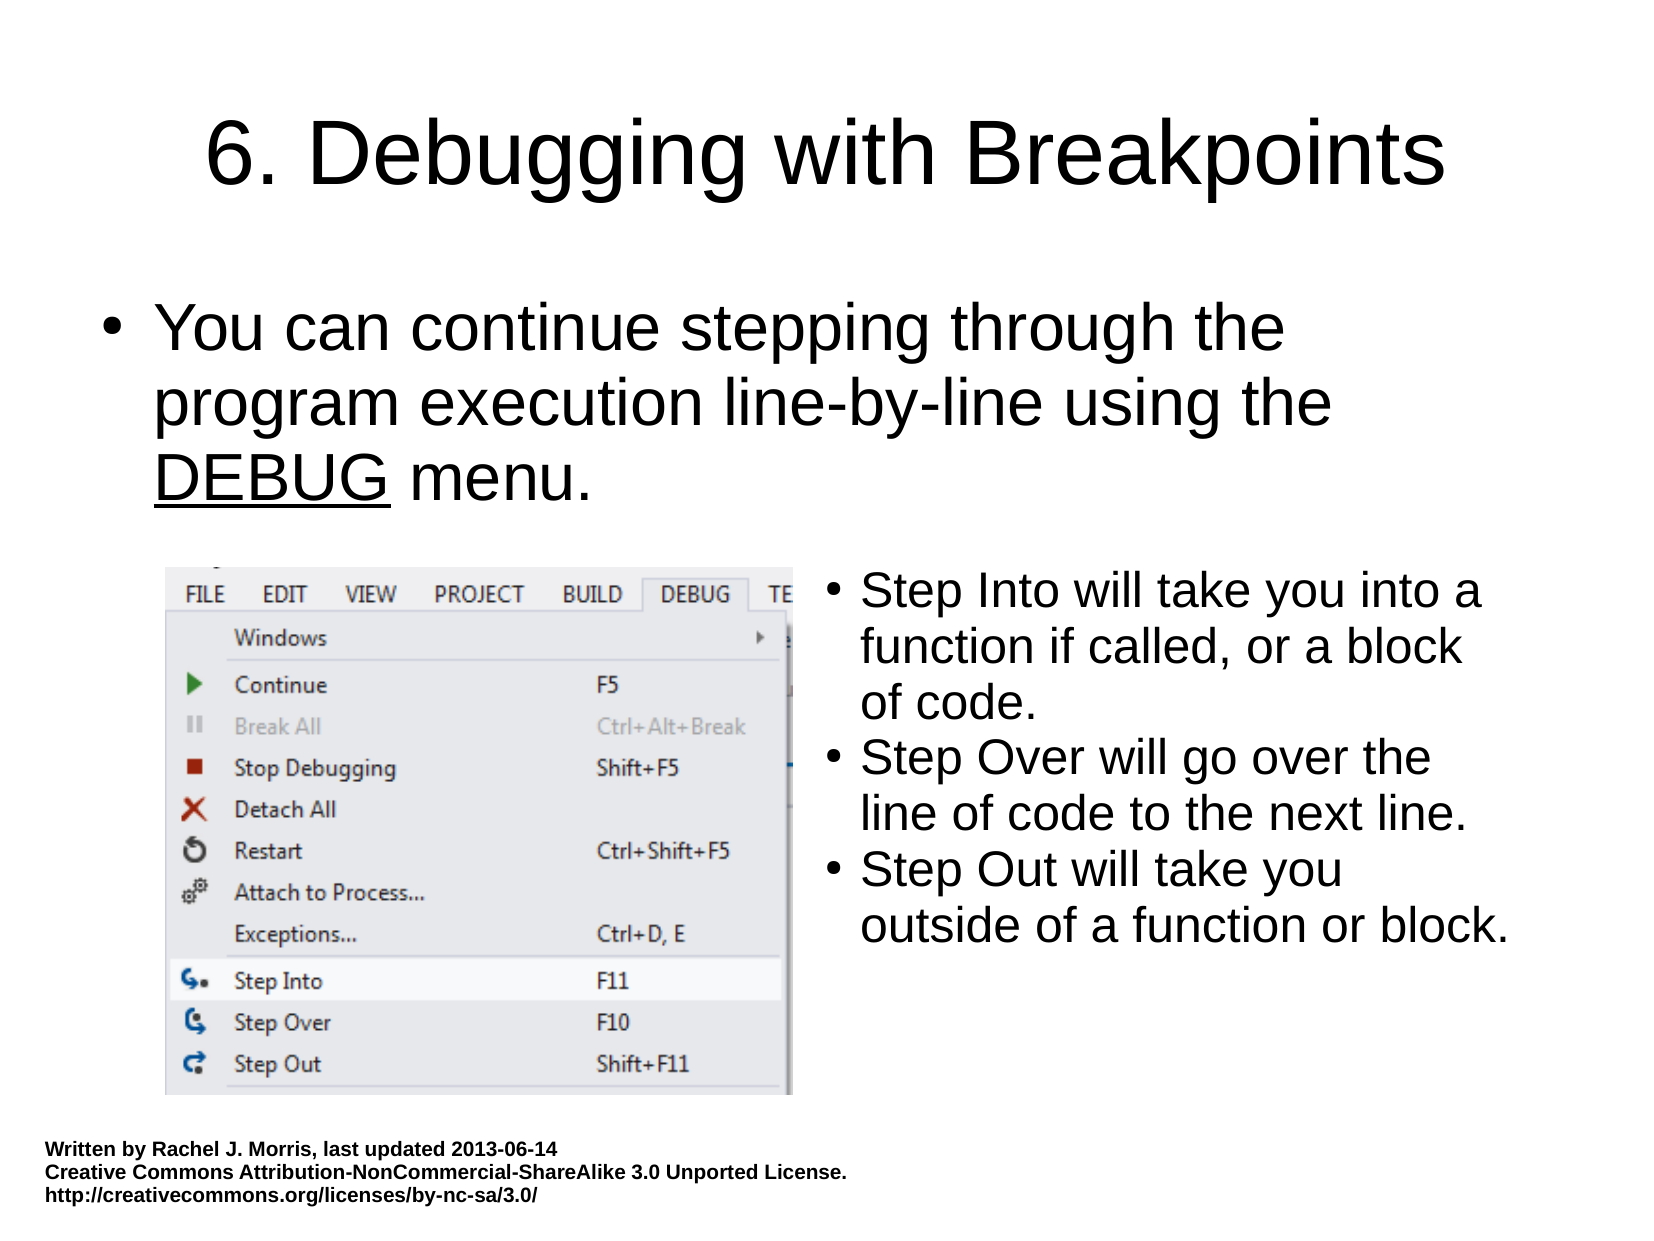

# 6. Debugging with Breakpoints
You can continue stepping through the program execution line-by-line using the DEBUG menu.
Step Into will take you into a function if called, or a block of code.
Step Over will go over the line of code to the next line.
Step Out will take you outside of a function or block.